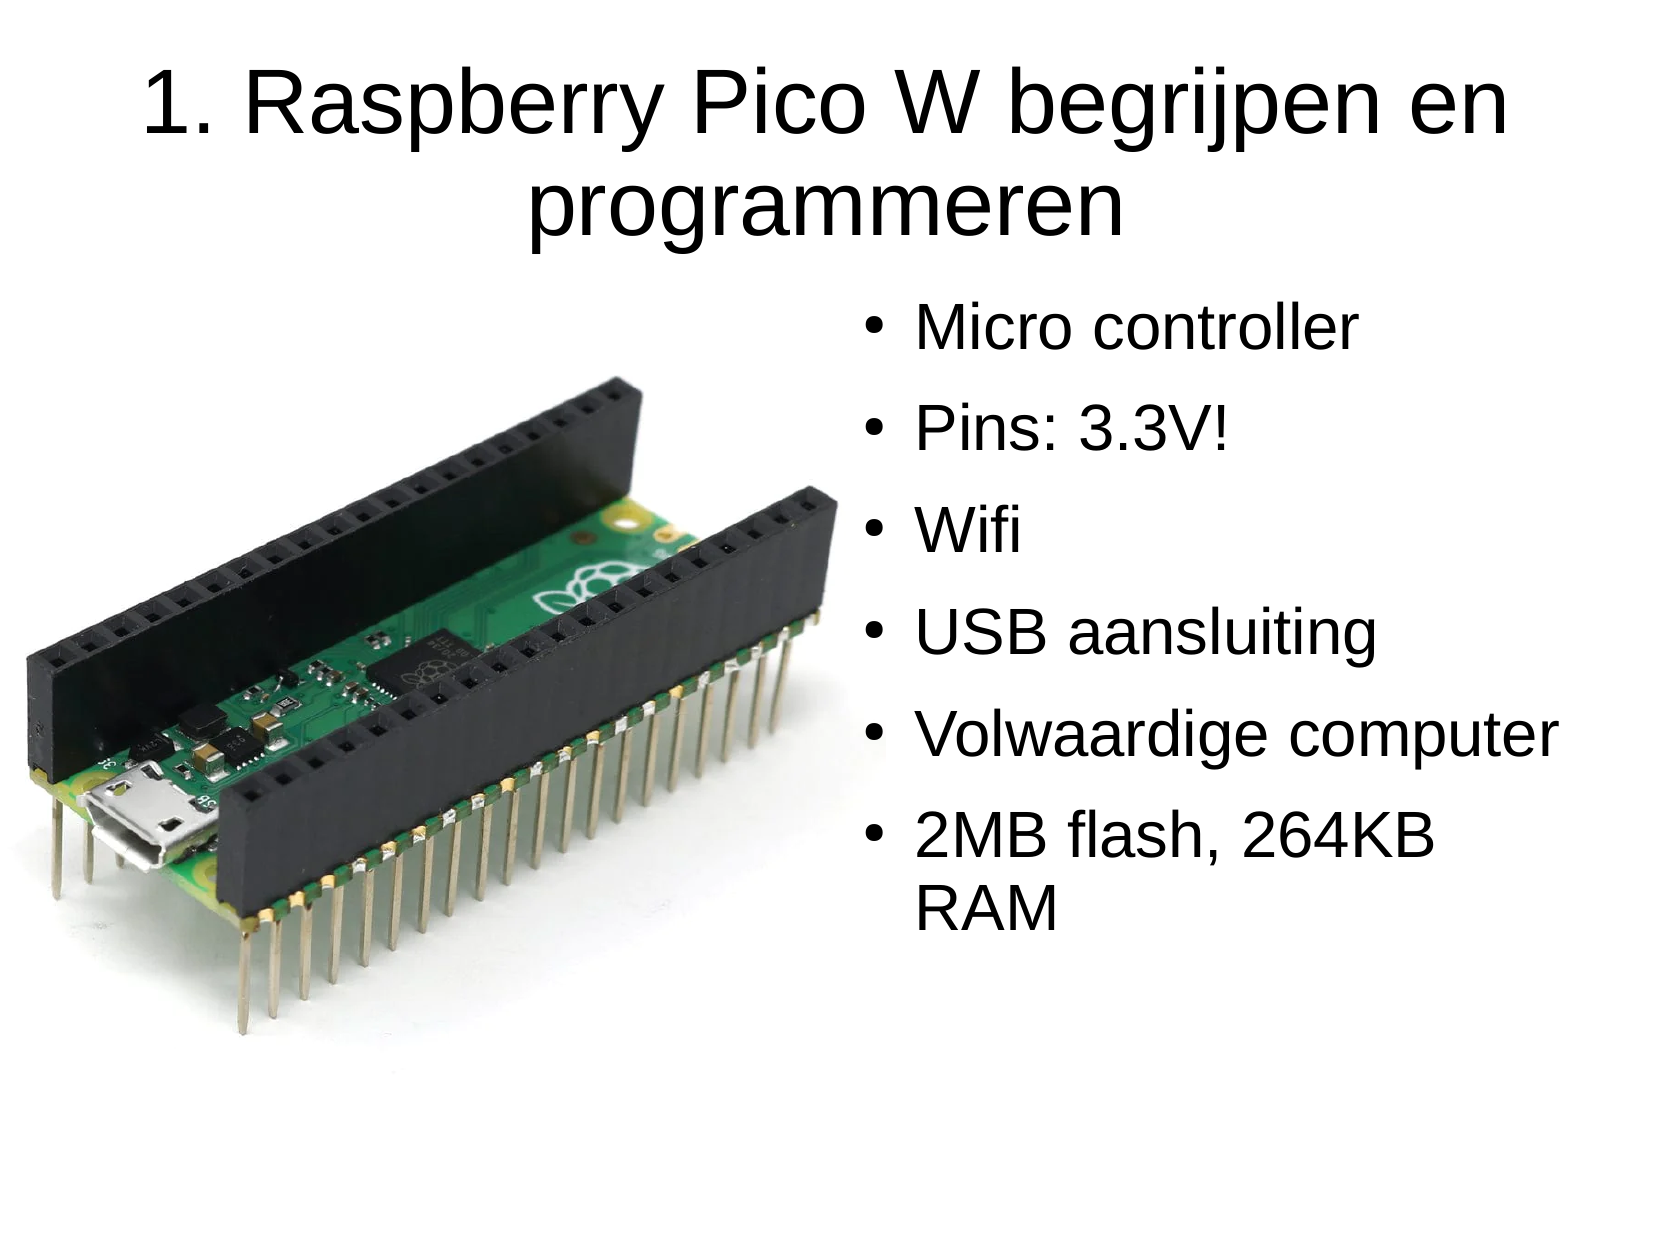

# 1. Raspberry Pico W begrijpen en programmeren
Micro controller
Pins: 3.3V!
Wifi
USB aansluiting
Volwaardige computer
2MB flash, 264KB RAM